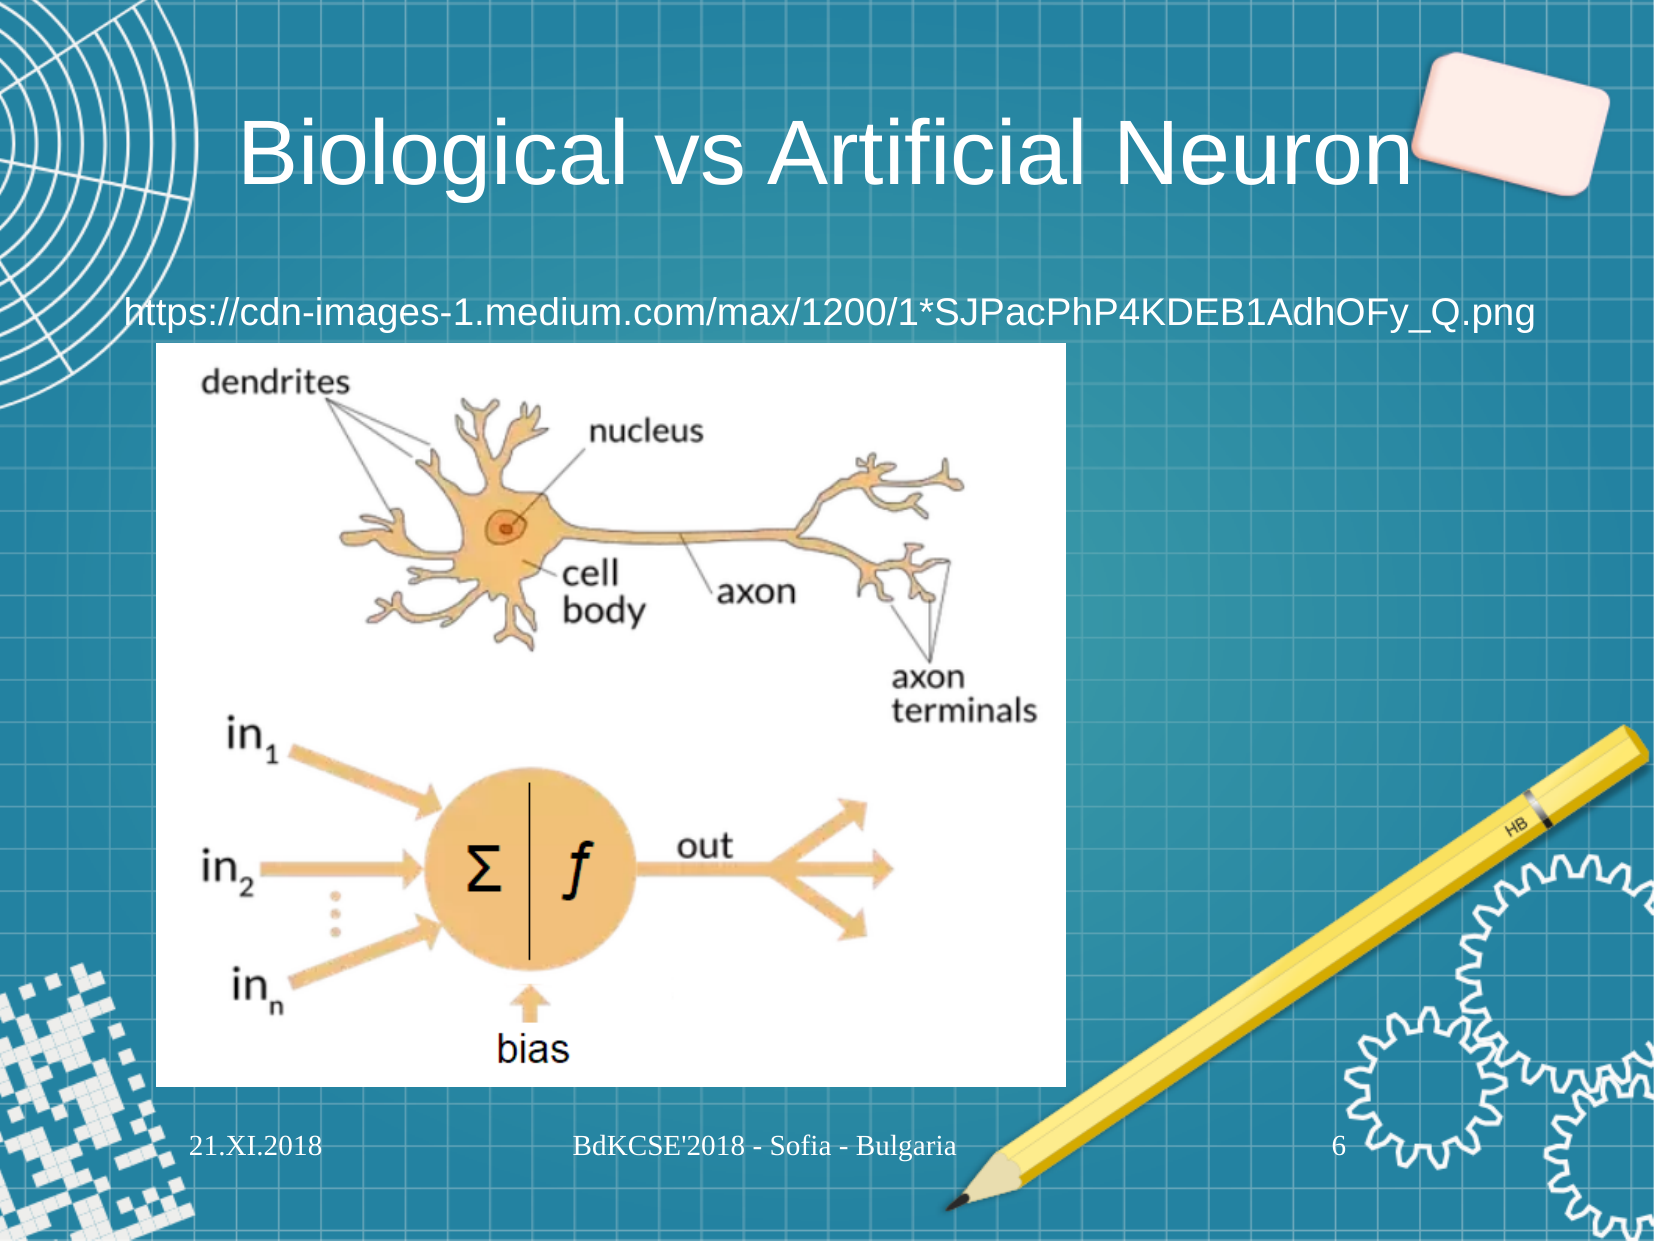

# Biological vs Artificial Neuron
https://cdn-images-1.medium.com/max/1200/1*SJPacPhP4KDEB1AdhOFy_Q.png
21.XI.2018
BdKCSE'2018 - Sofia - Bulgaria
6